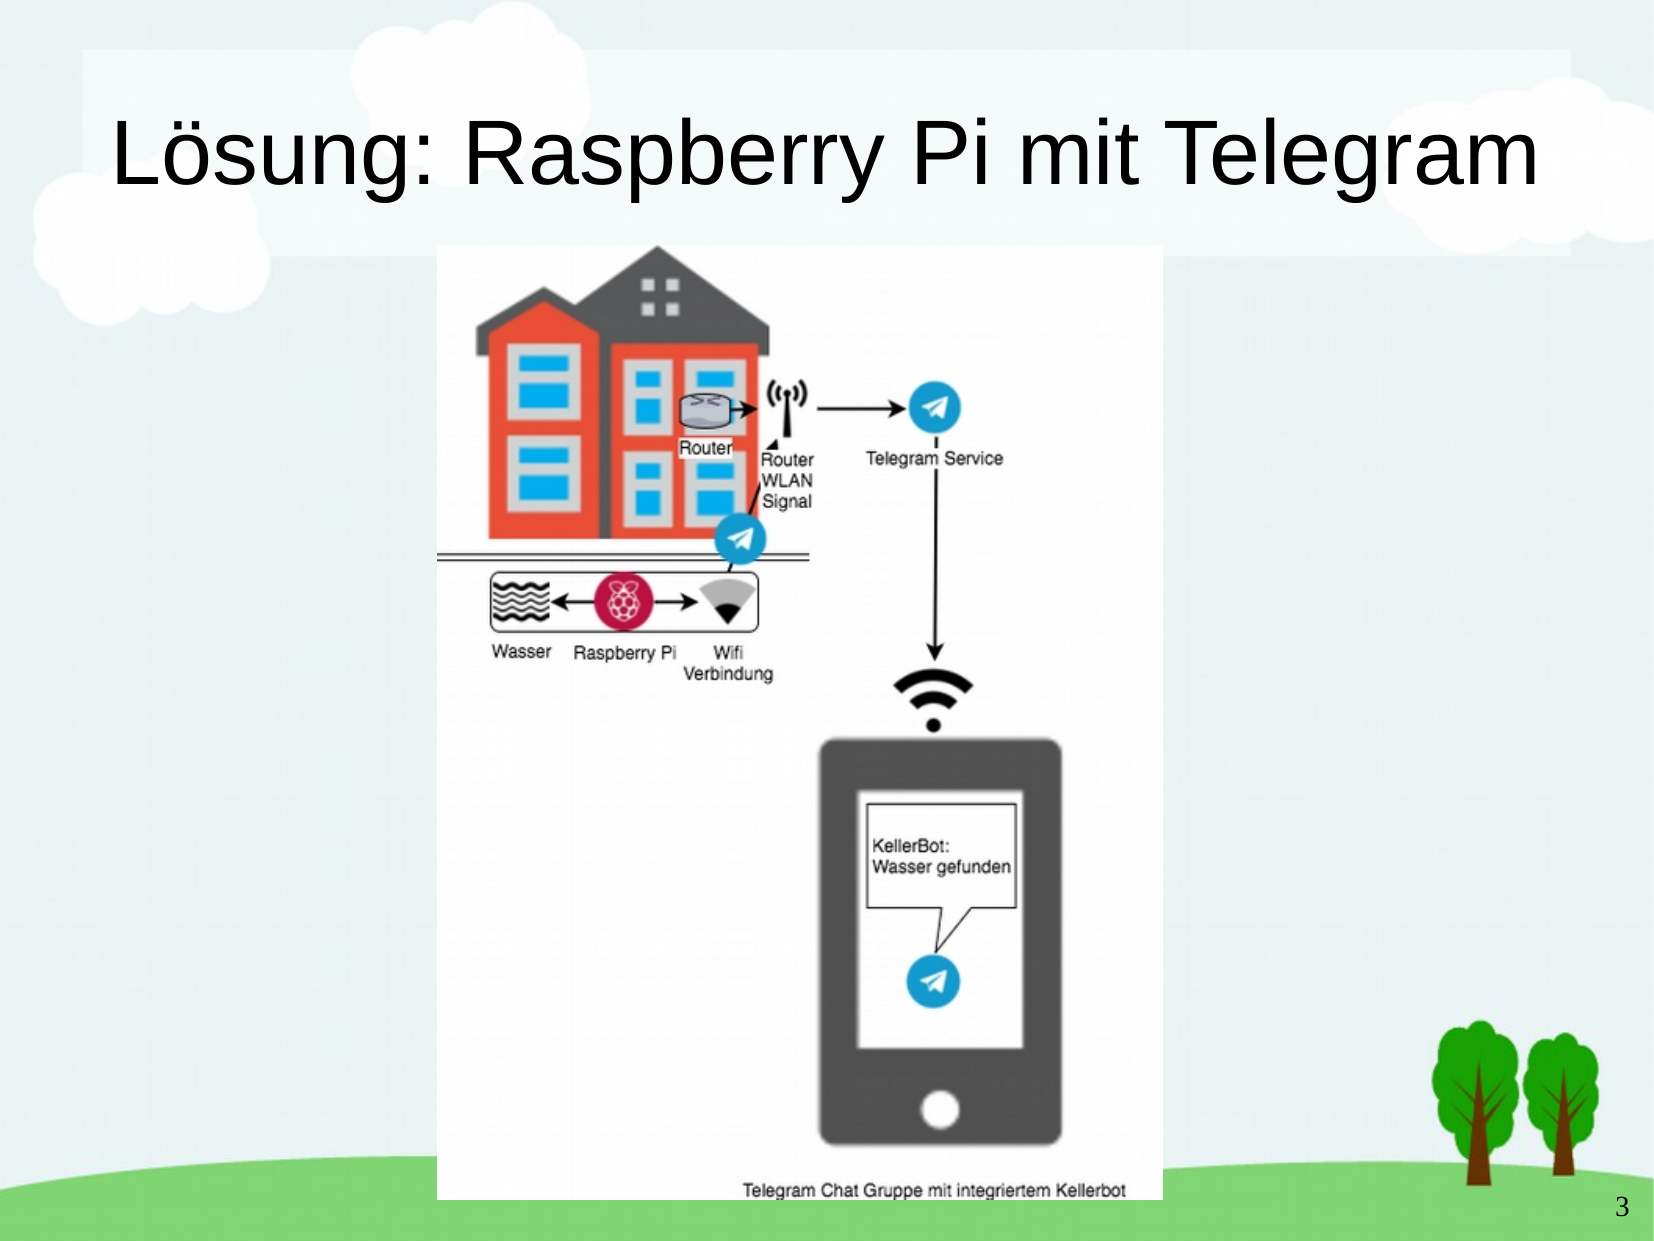

# Lösung: Raspberry Pi mit Telegram
3